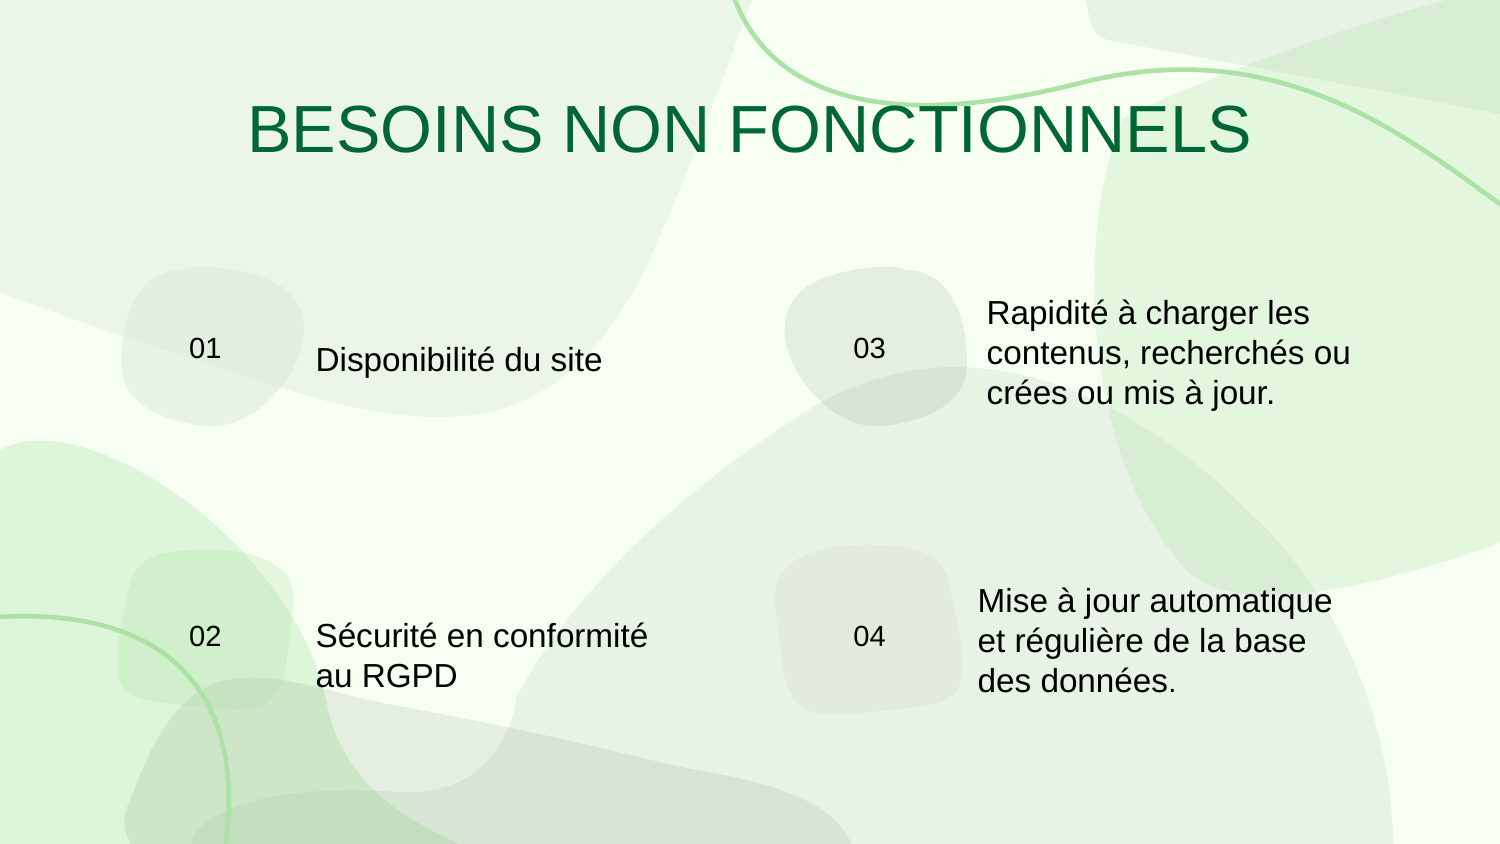

# BESOINS NON FONCTIONNELS
Disponibilité du site
Rapidité à charger les contenus, recherchés ou crées ou mis à jour.
01
03
Sécurité en conformité au RGPD
Mise à jour automatique et régulière de la base des données.
02
04